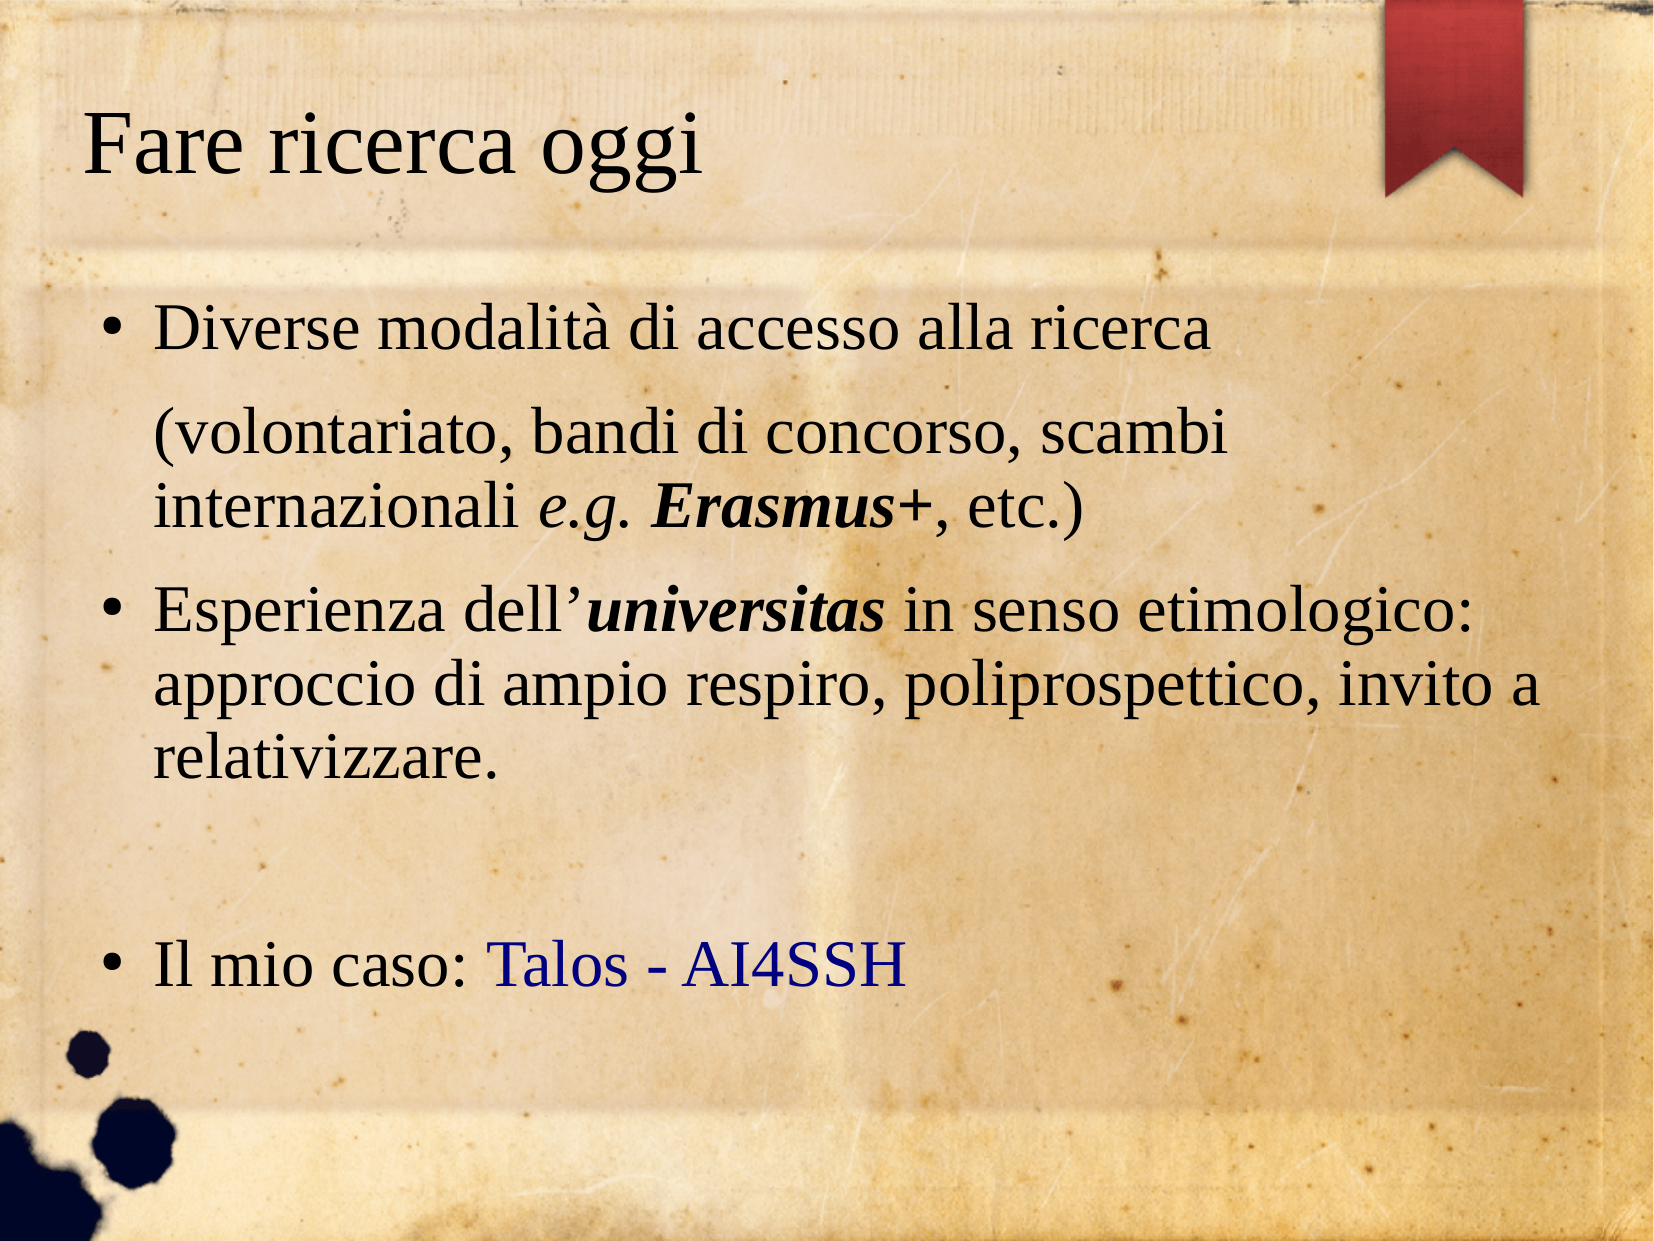

# Fare ricerca oggi
Diverse modalità di accesso alla ricerca
(volontariato, bandi di concorso, scambi internazionali e.g. Erasmus+, etc.)
Esperienza dell’universitas in senso etimologico: approccio di ampio respiro, poliprospettico, invito a relativizzare.
Il mio caso: Talos - AI4SSH